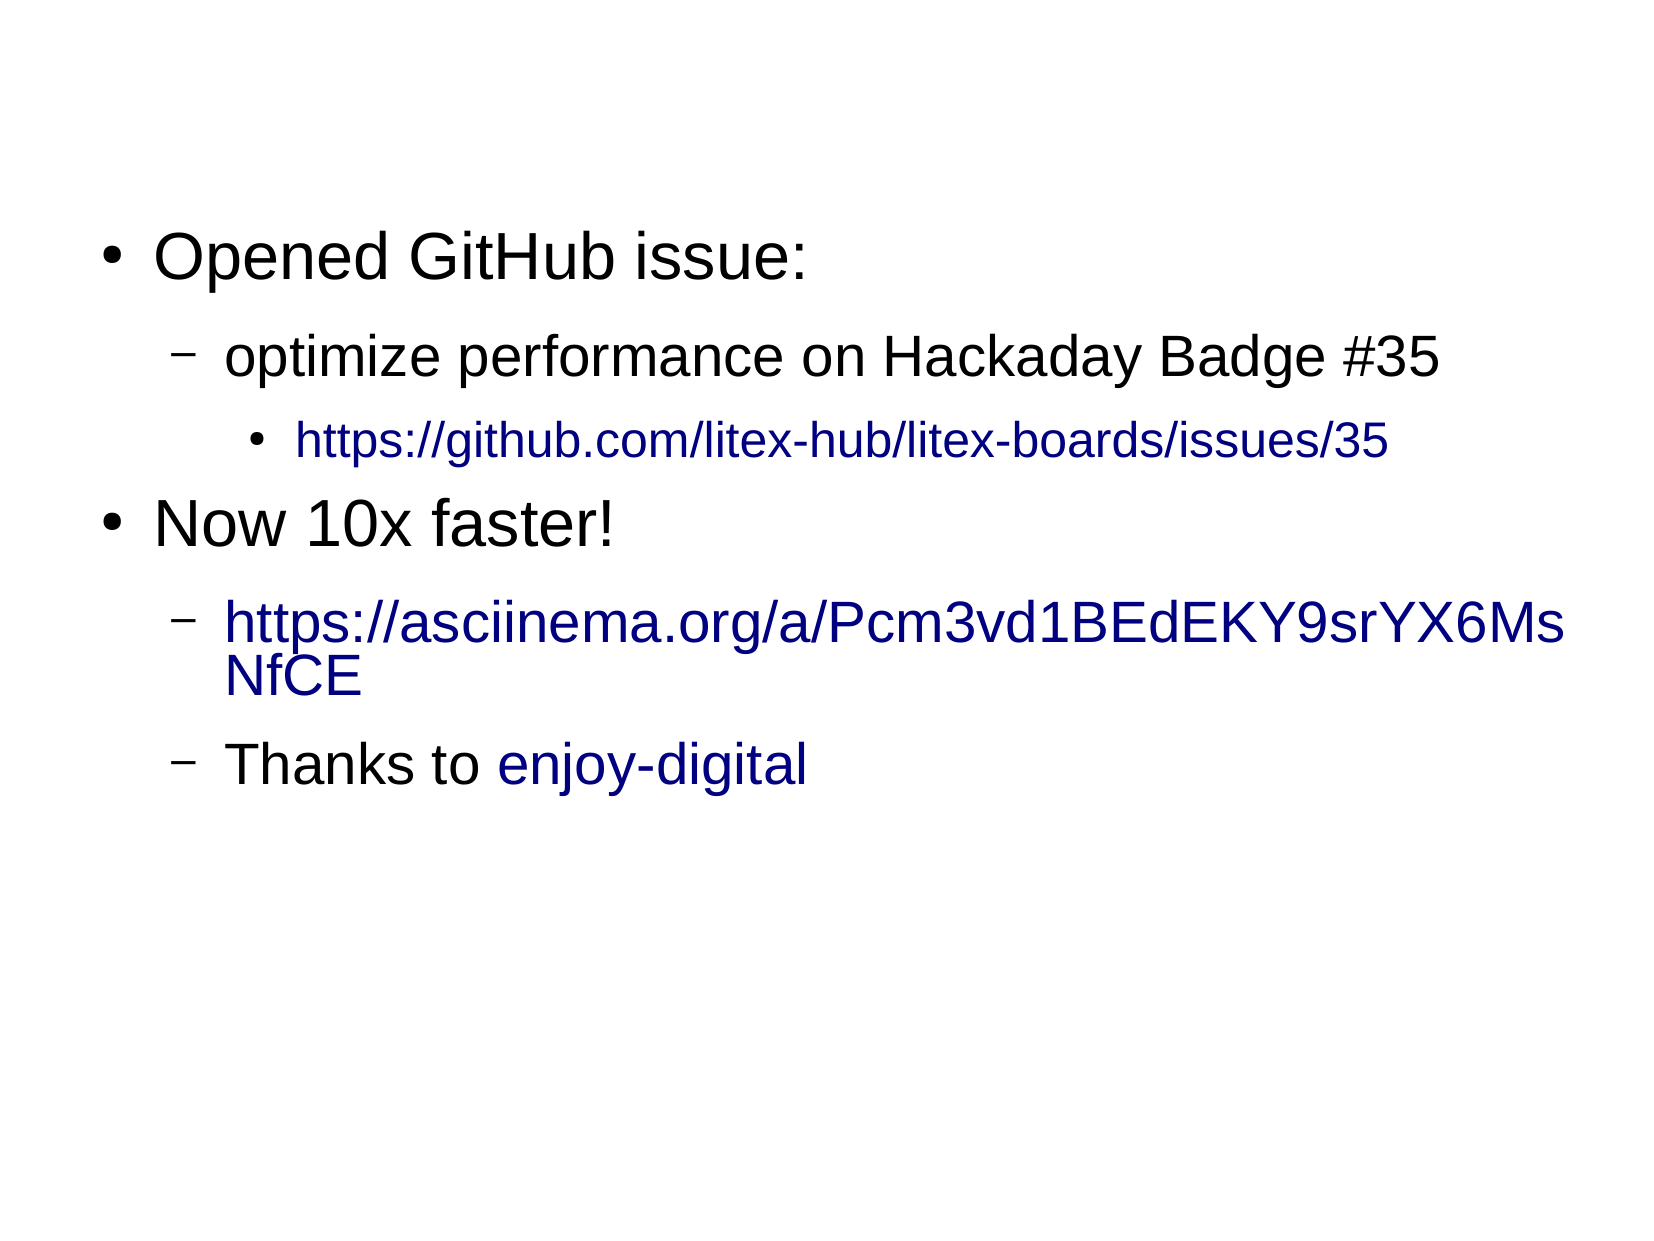

# Opened GitHub issue:
optimize performance on Hackaday Badge #35
https://github.com/litex-hub/litex-boards/issues/35
Now 10x faster!
https://asciinema.org/a/Pcm3vd1BEdEKY9srYX6MsNfCE
Thanks to enjoy-digital